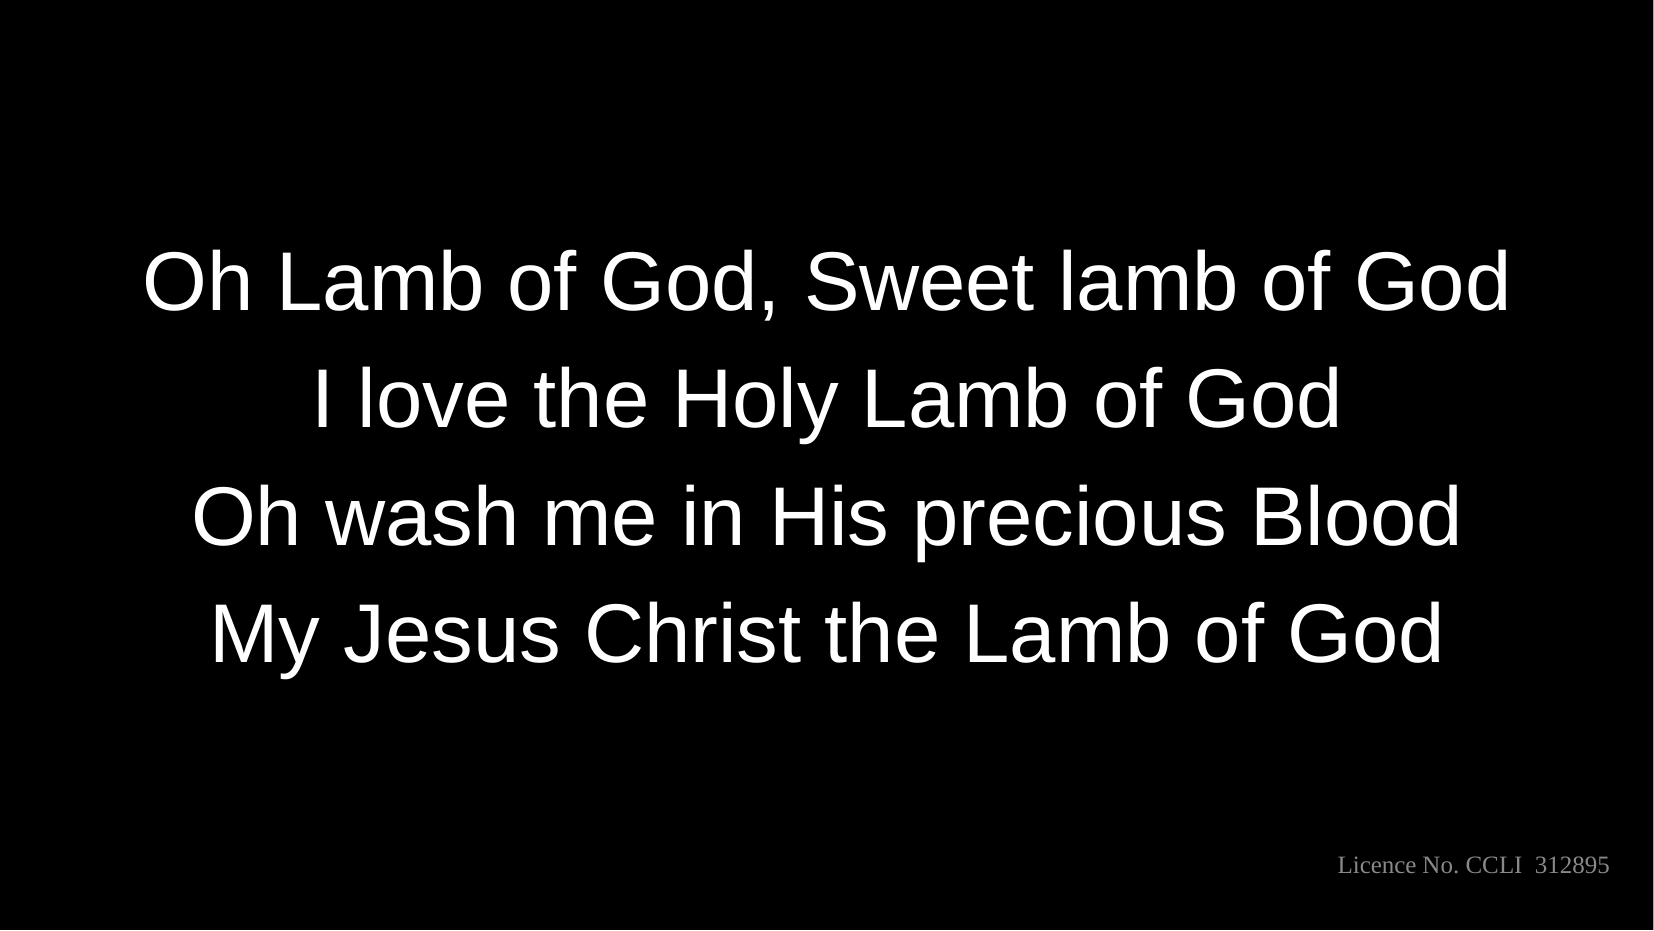

Oh Lamb of God, Sweet lamb of God
I love the Holy Lamb of God
Oh wash me in His precious Blood
My Jesus Christ the Lamb of God
Licence No. CCLI 312895